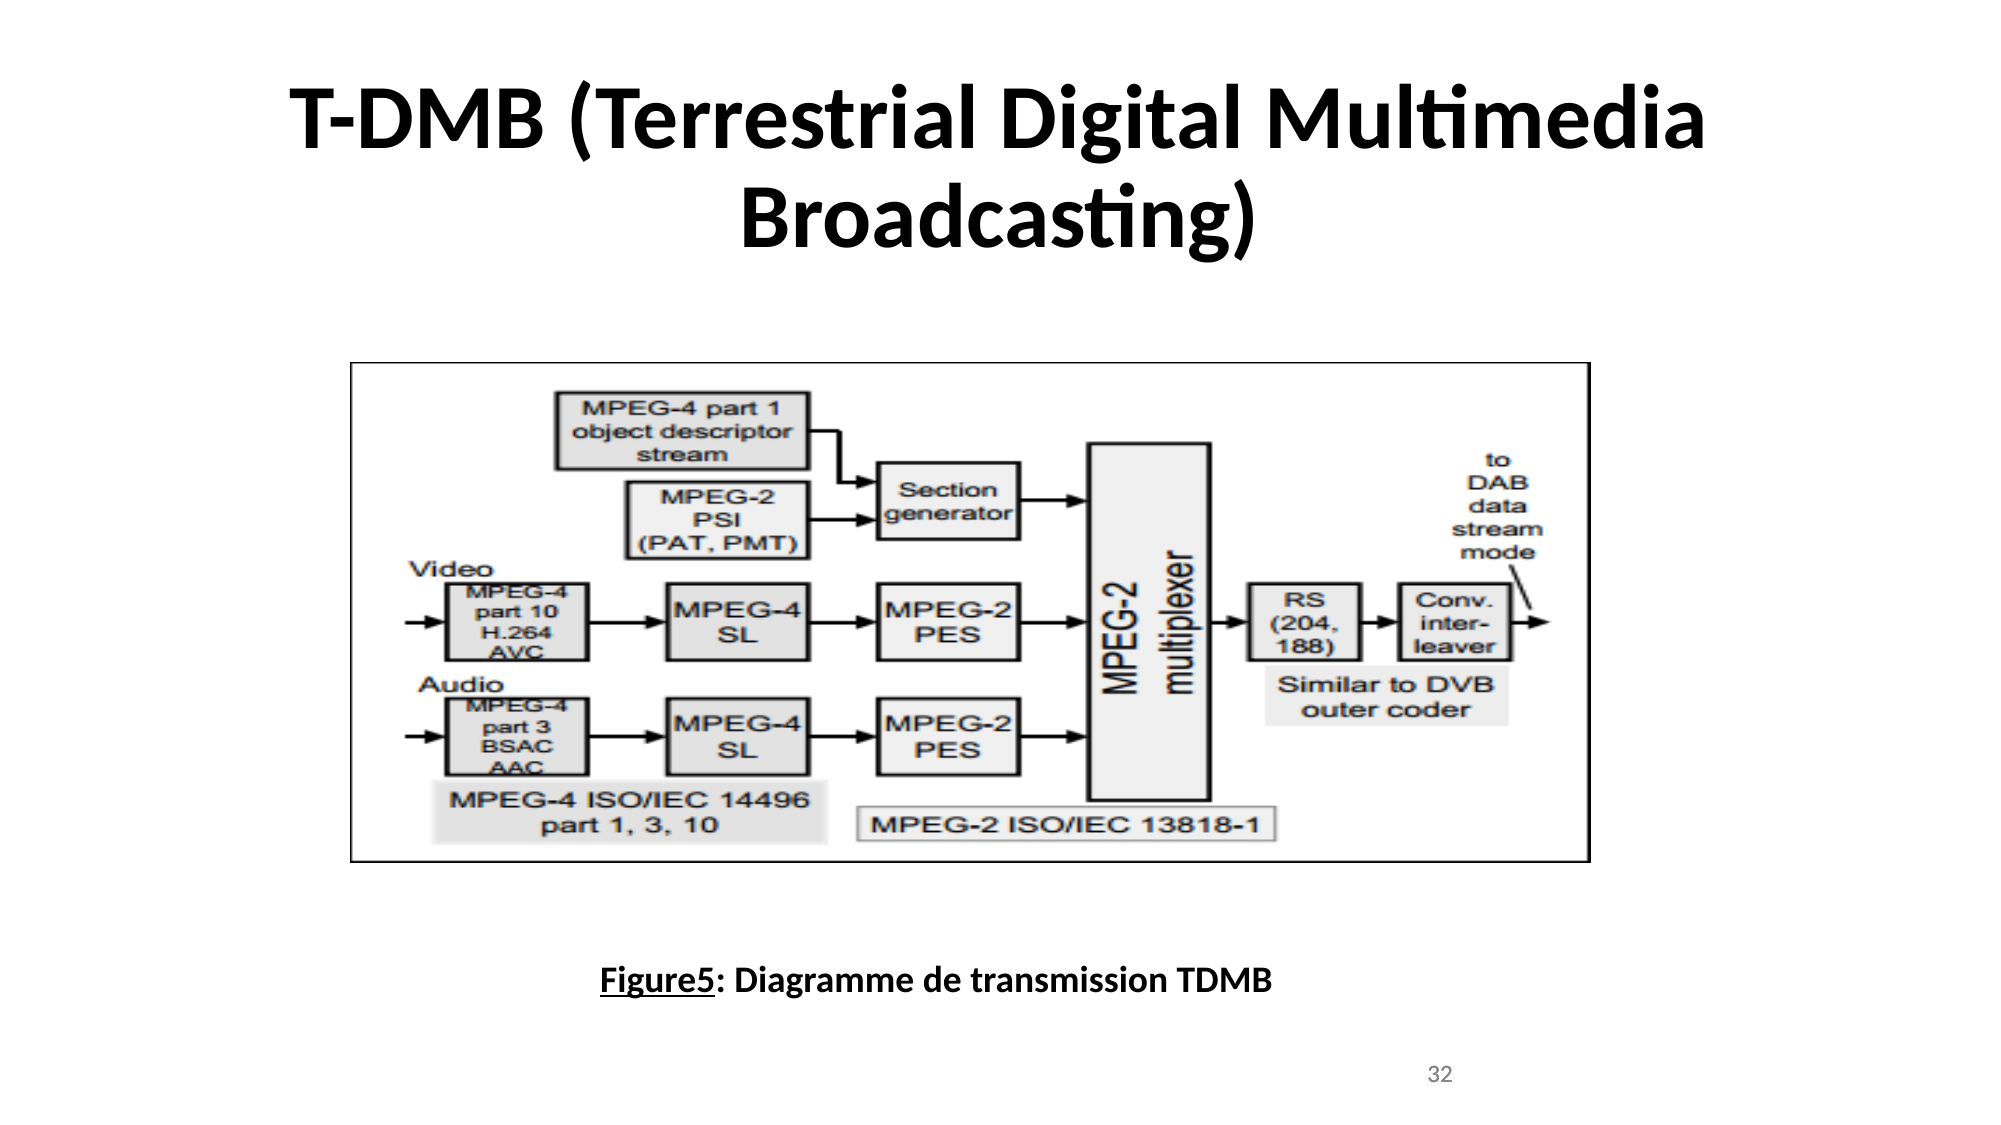

# T-DMB (Terrestrial Digital Multimedia Broadcasting)
Figure5: Diagramme de transmission TDMB